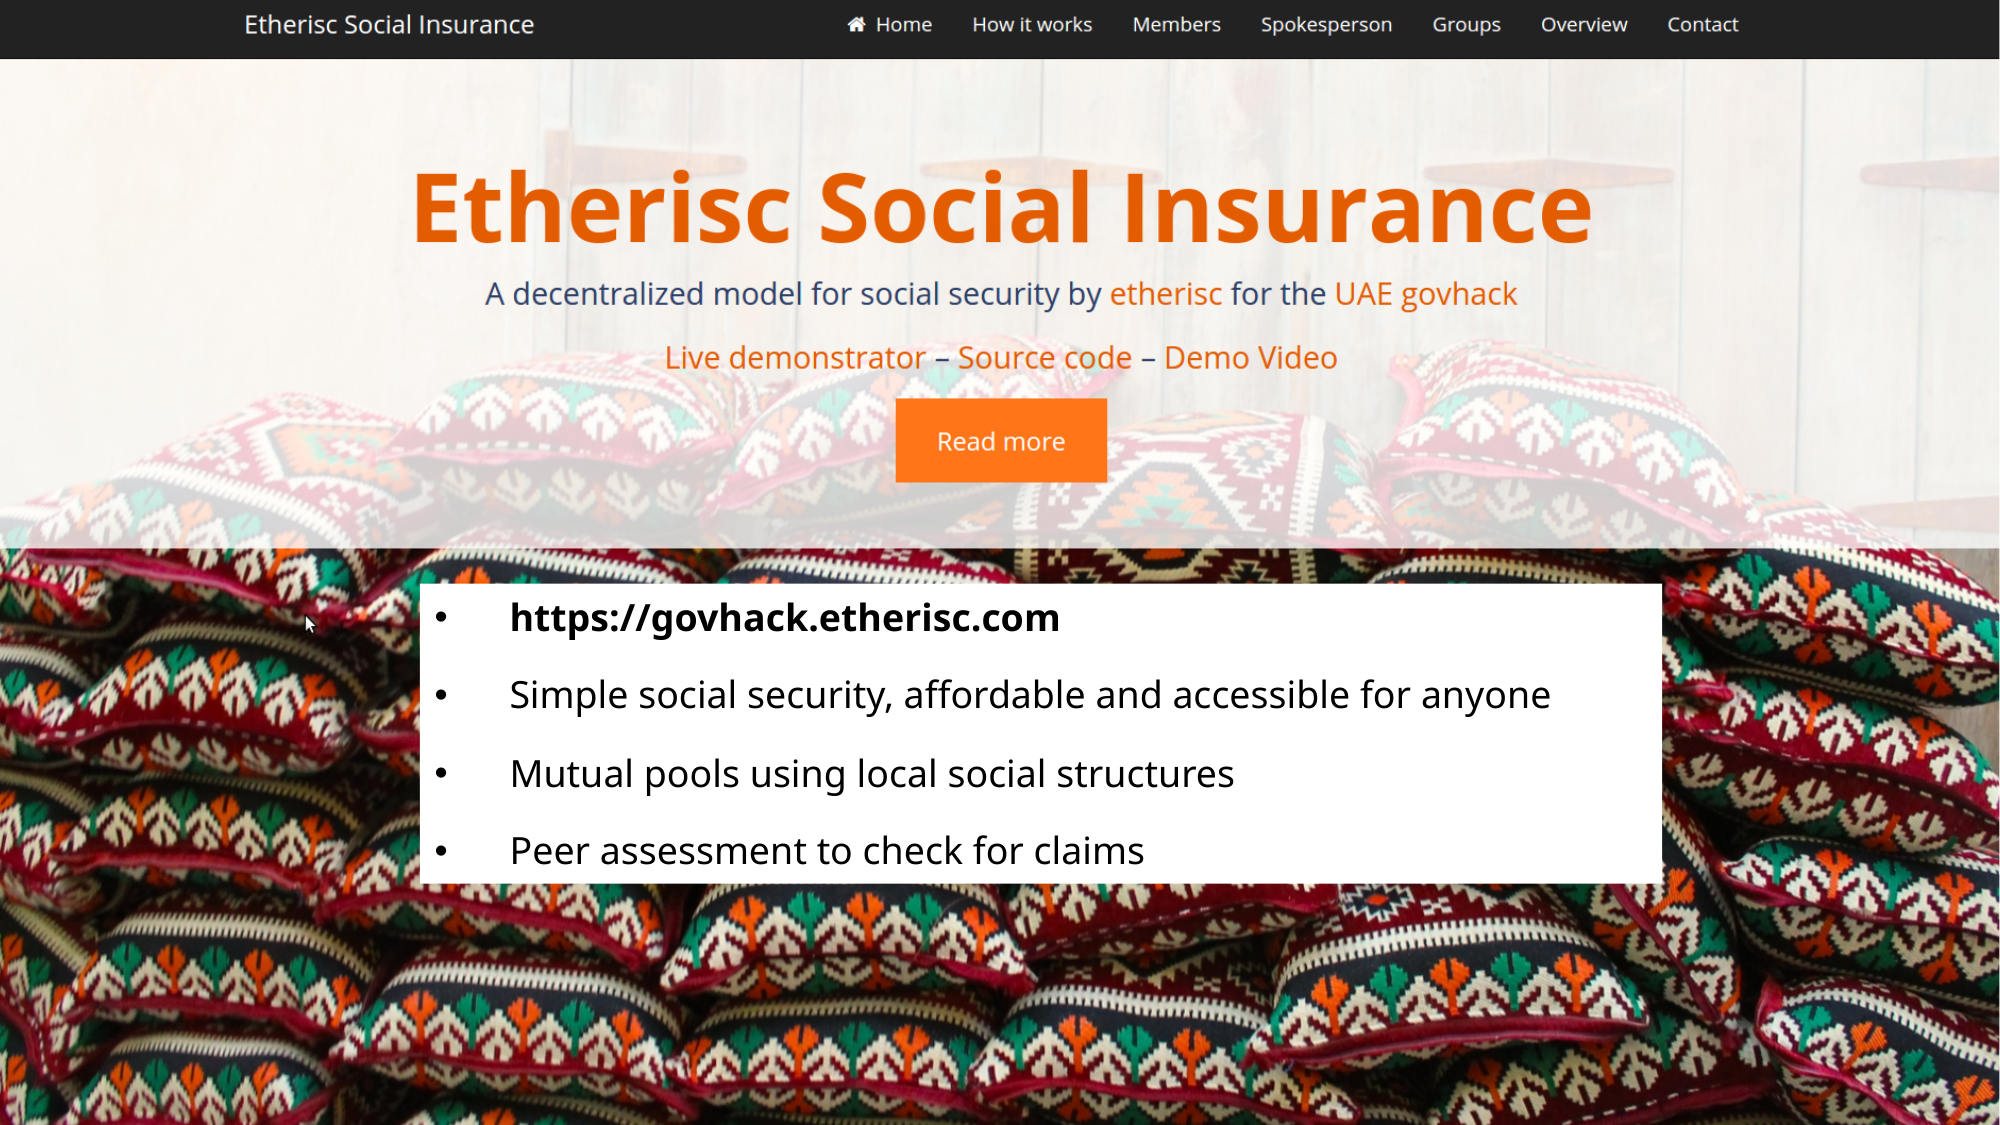

https://govhack.etherisc.com
Simple social security, affordable and accessible for anyone
Mutual pools using local social structures
Peer assessment to check for claims